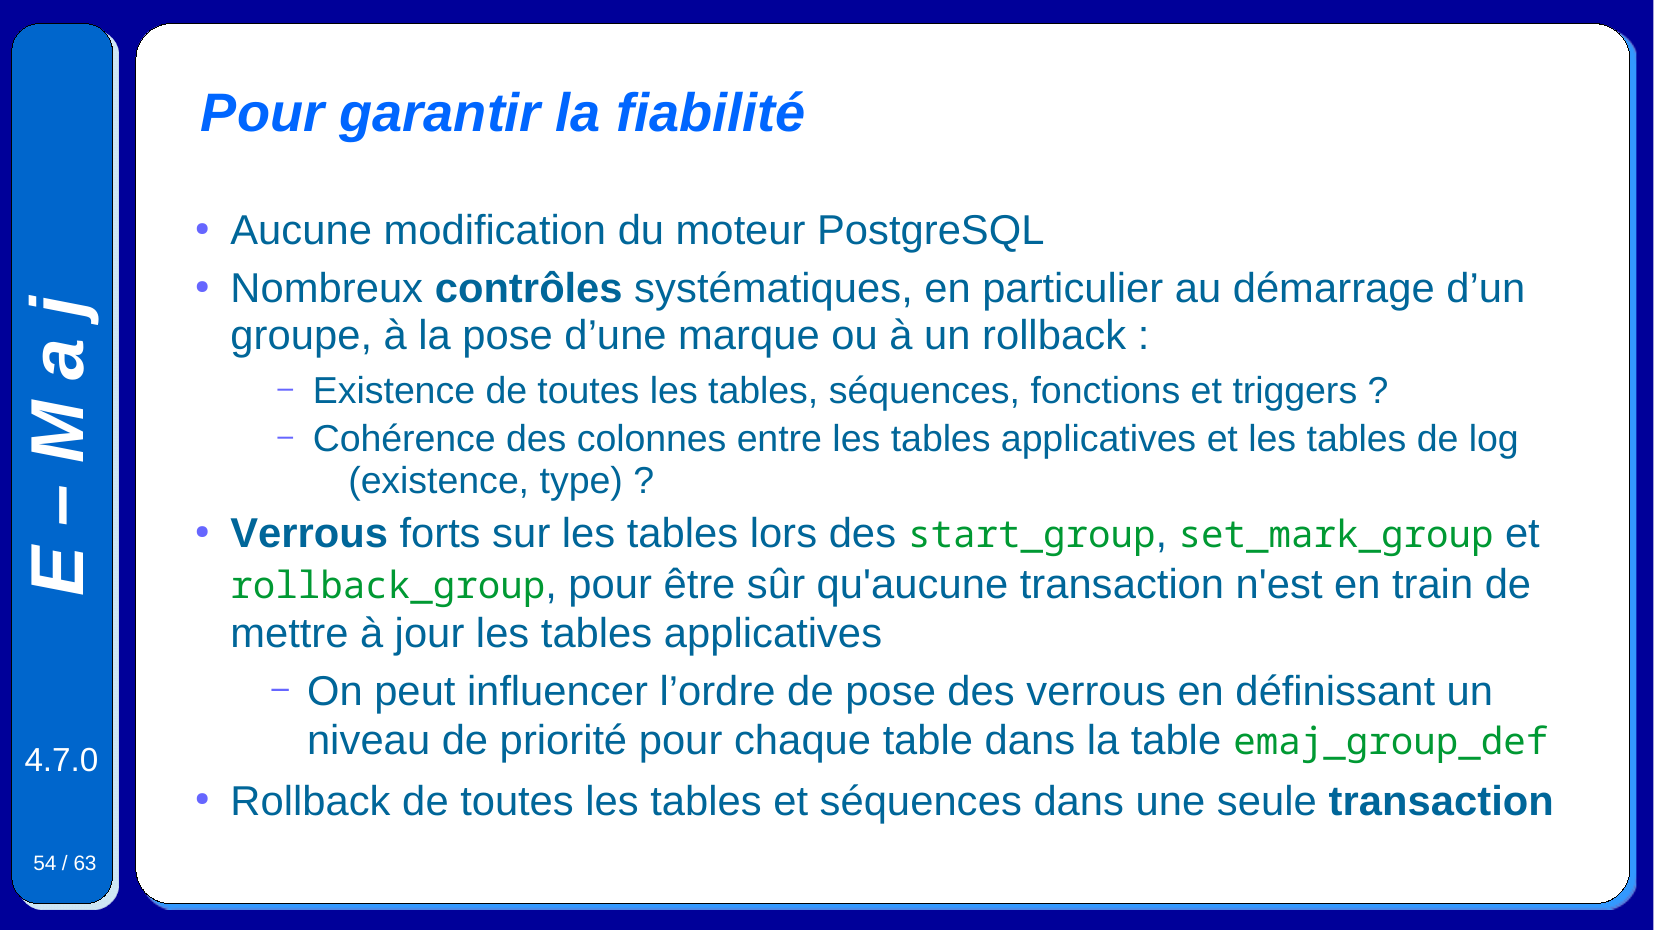

# Pour garantir la fiabilité
Aucune modification du moteur PostgreSQL
Nombreux contrôles systématiques, en particulier au démarrage d’un groupe, à la pose d’une marque ou à un rollback :
Existence de toutes les tables, séquences, fonctions et triggers ?
Cohérence des colonnes entre les tables applicatives et les tables de log (existence, type) ?
Verrous forts sur les tables lors des start_group, set_mark_group et rollback_group, pour être sûr qu'aucune transaction n'est en train de mettre à jour les tables applicatives
On peut influencer l’ordre de pose des verrous en définissant un niveau de priorité pour chaque table dans la table emaj_group_def
Rollback de toutes les tables et séquences dans une seule transaction